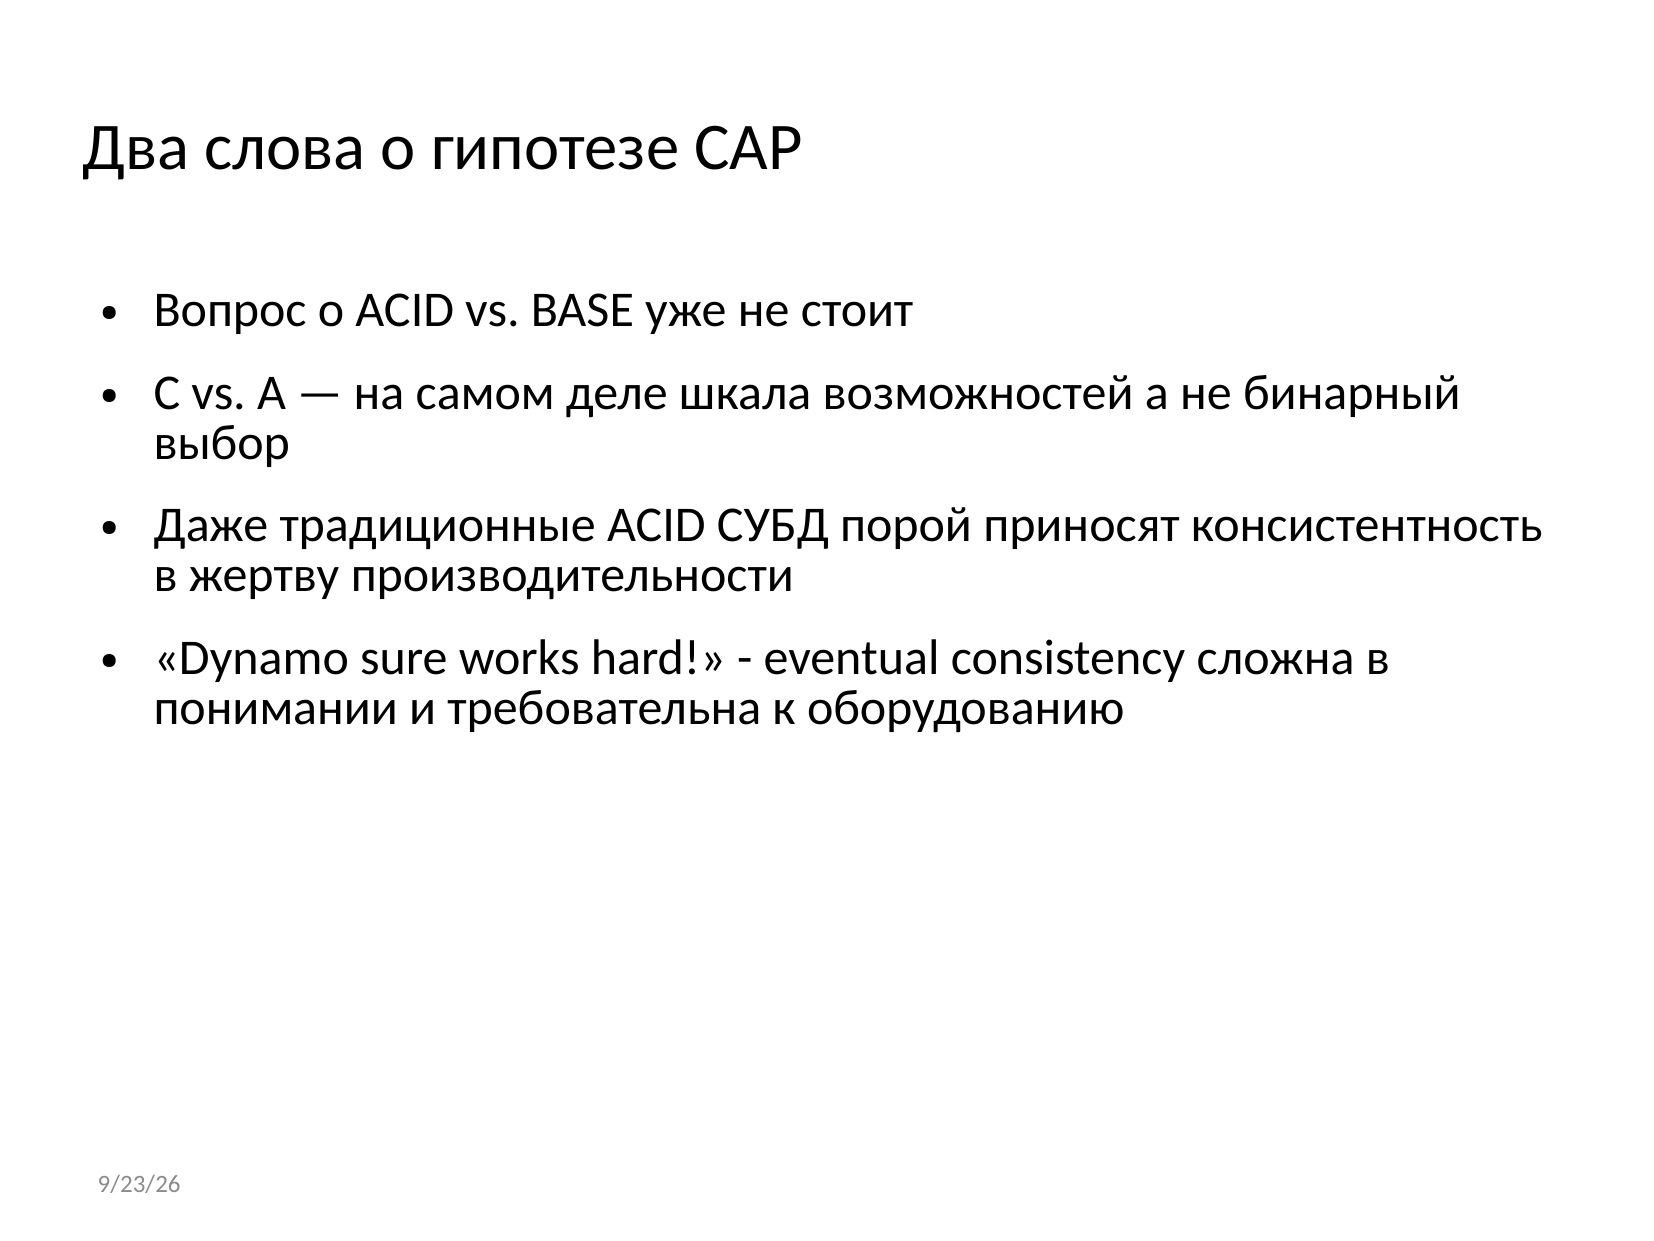

# Два слова о гипотезе CAP
Вопрос о ACID vs. BASE уже не стоит
C vs. A — на самом деле шкала возможностей а не бинарный выбор
Даже традиционные ACID СУБД порой приносят консистентность в жертву производительности
«Dynamo sure works hard!» - eventual consistency сложна в понимании и требовательна к оборудованию